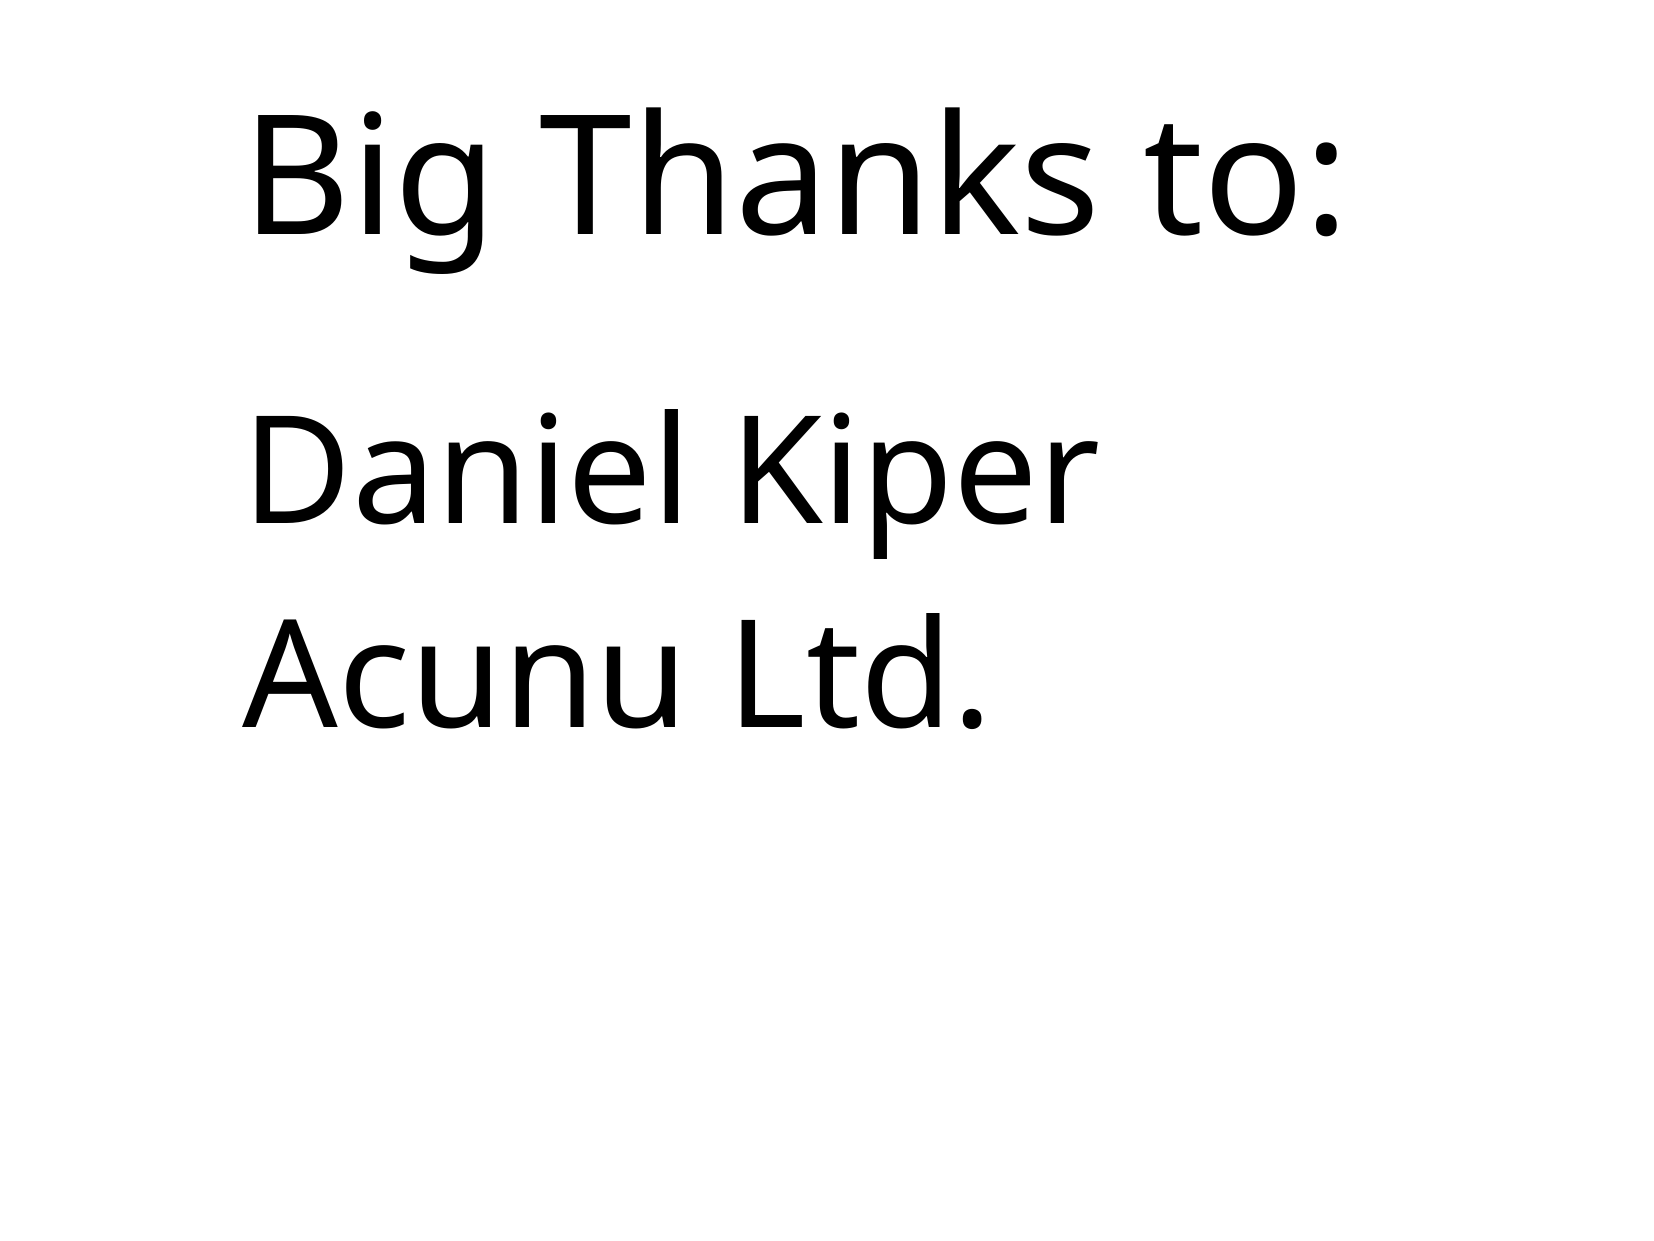

Big Thanks to:
Daniel Kiper
Acunu Ltd.